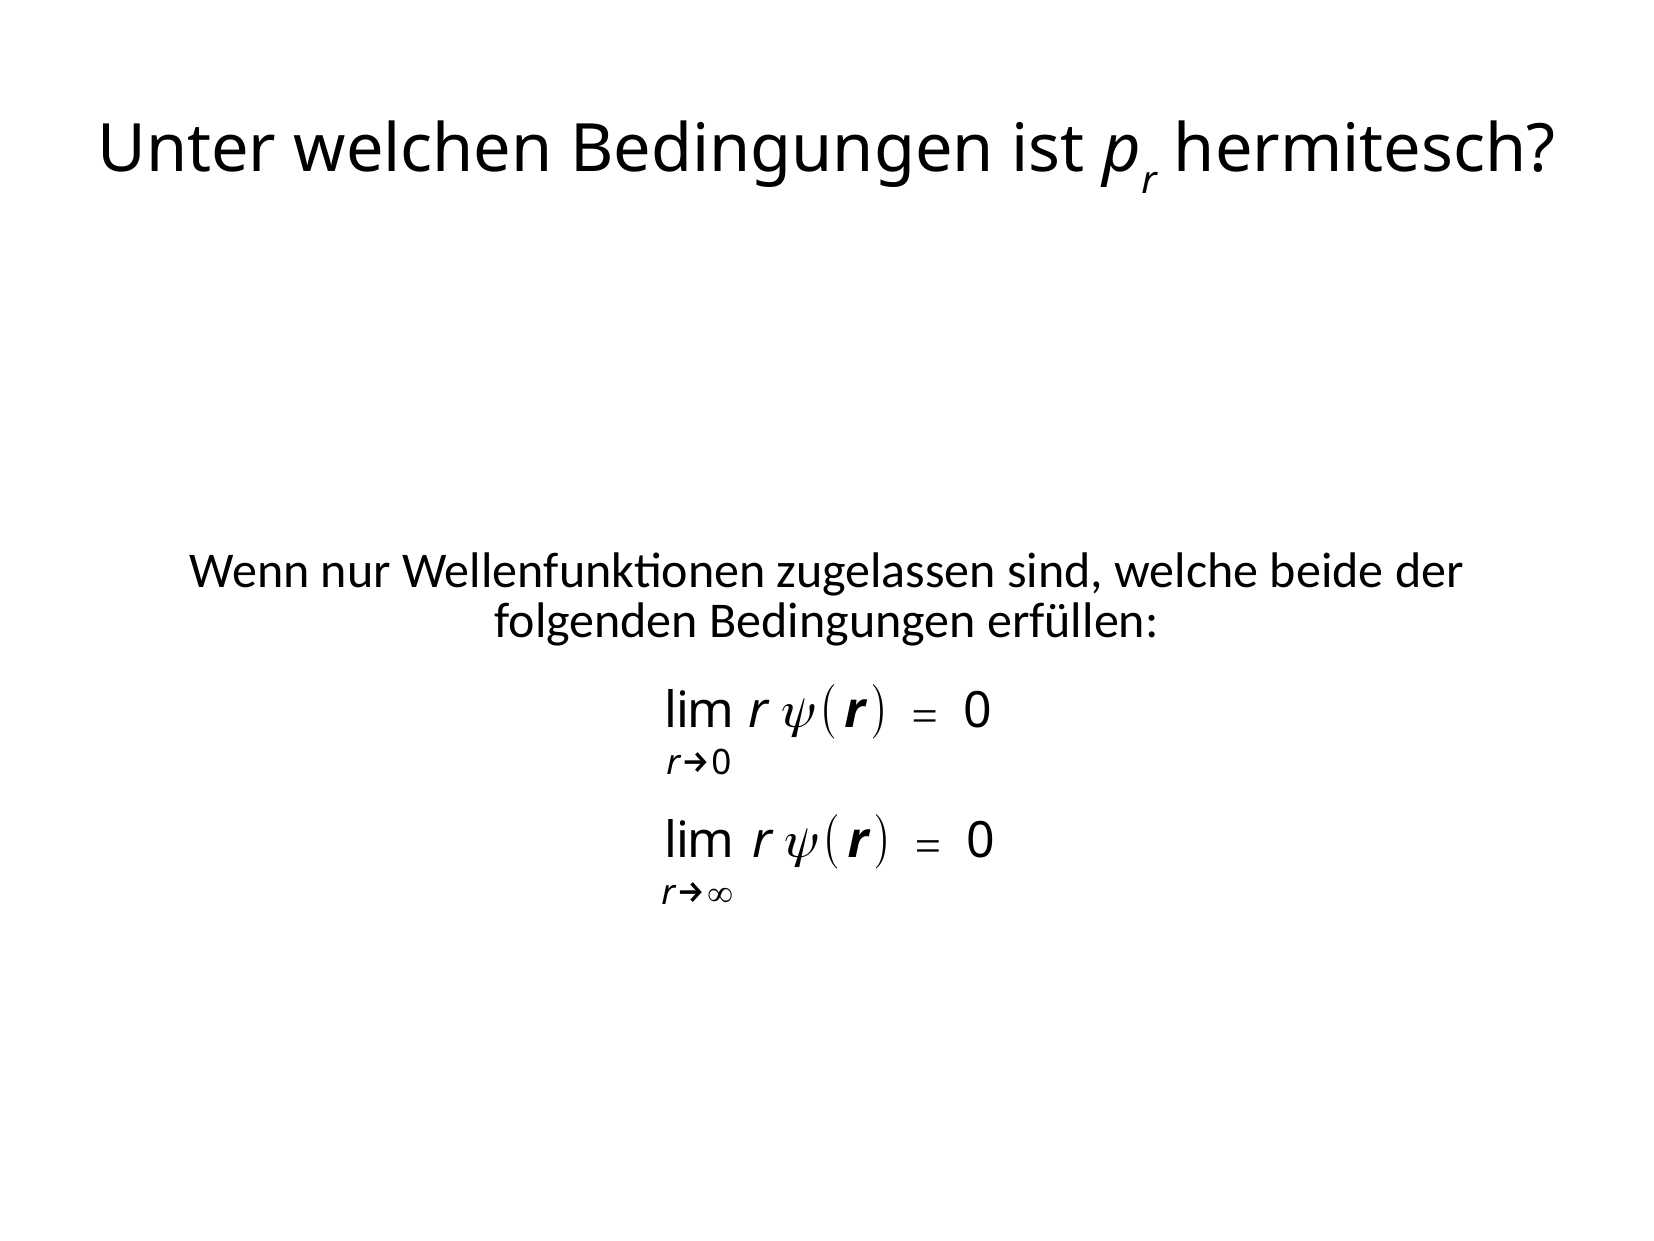

# Unter welchen Bedingungen ist pr hermitesch?
Wenn nur Wellenfunktionen zugelassen sind, welche beide der folgenden Bedingungen erfüllen: